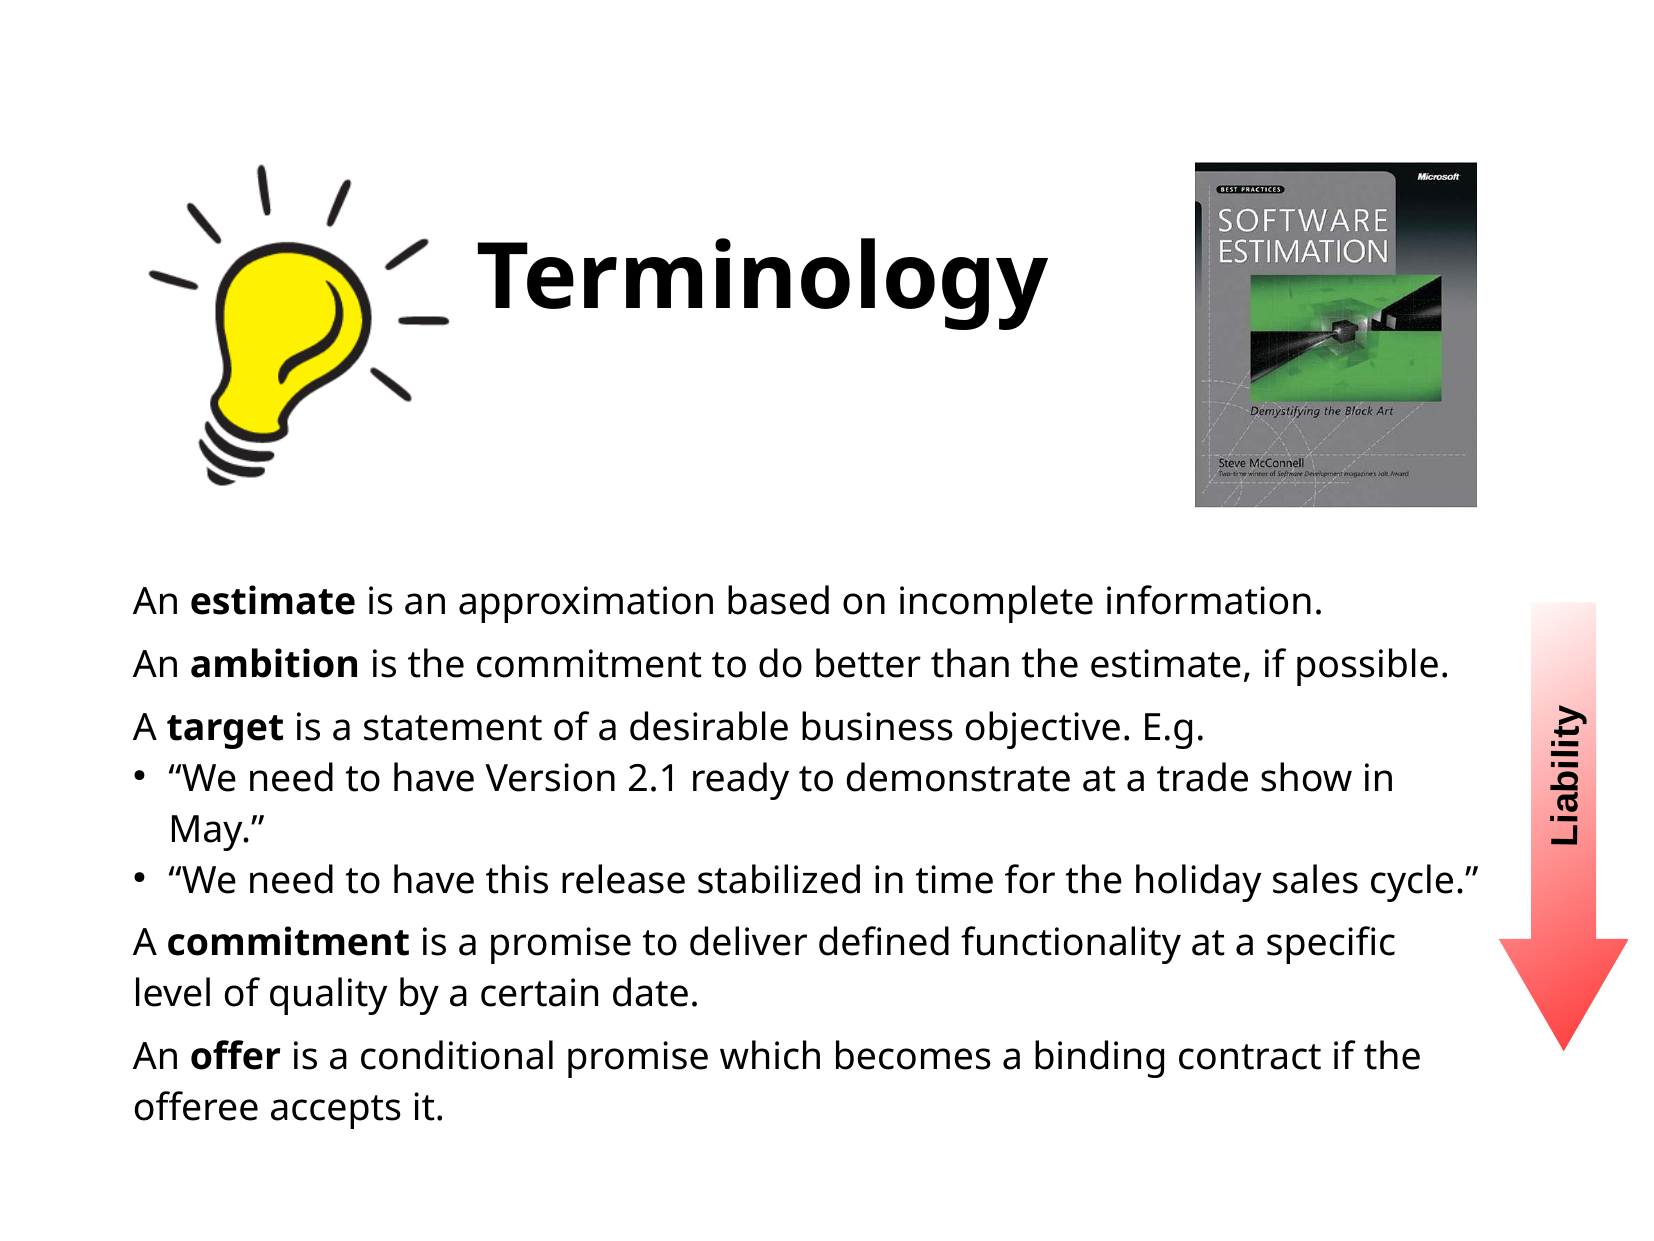

Terminology
An estimate is an approximation based on incomplete information.
An ambition is the commitment to do better than the estimate, if possible.
A target is a statement of a desirable business objective. E.g.
“We need to have Version 2.1 ready to demonstrate at a trade show in May.”
“We need to have this release stabilized in time for the holiday sales cycle.”
A commitment is a promise to deliver defined functionality at a specific level of quality by a certain date.
An offer is a conditional promise which becomes a binding contract if the offeree accepts it.
Liability